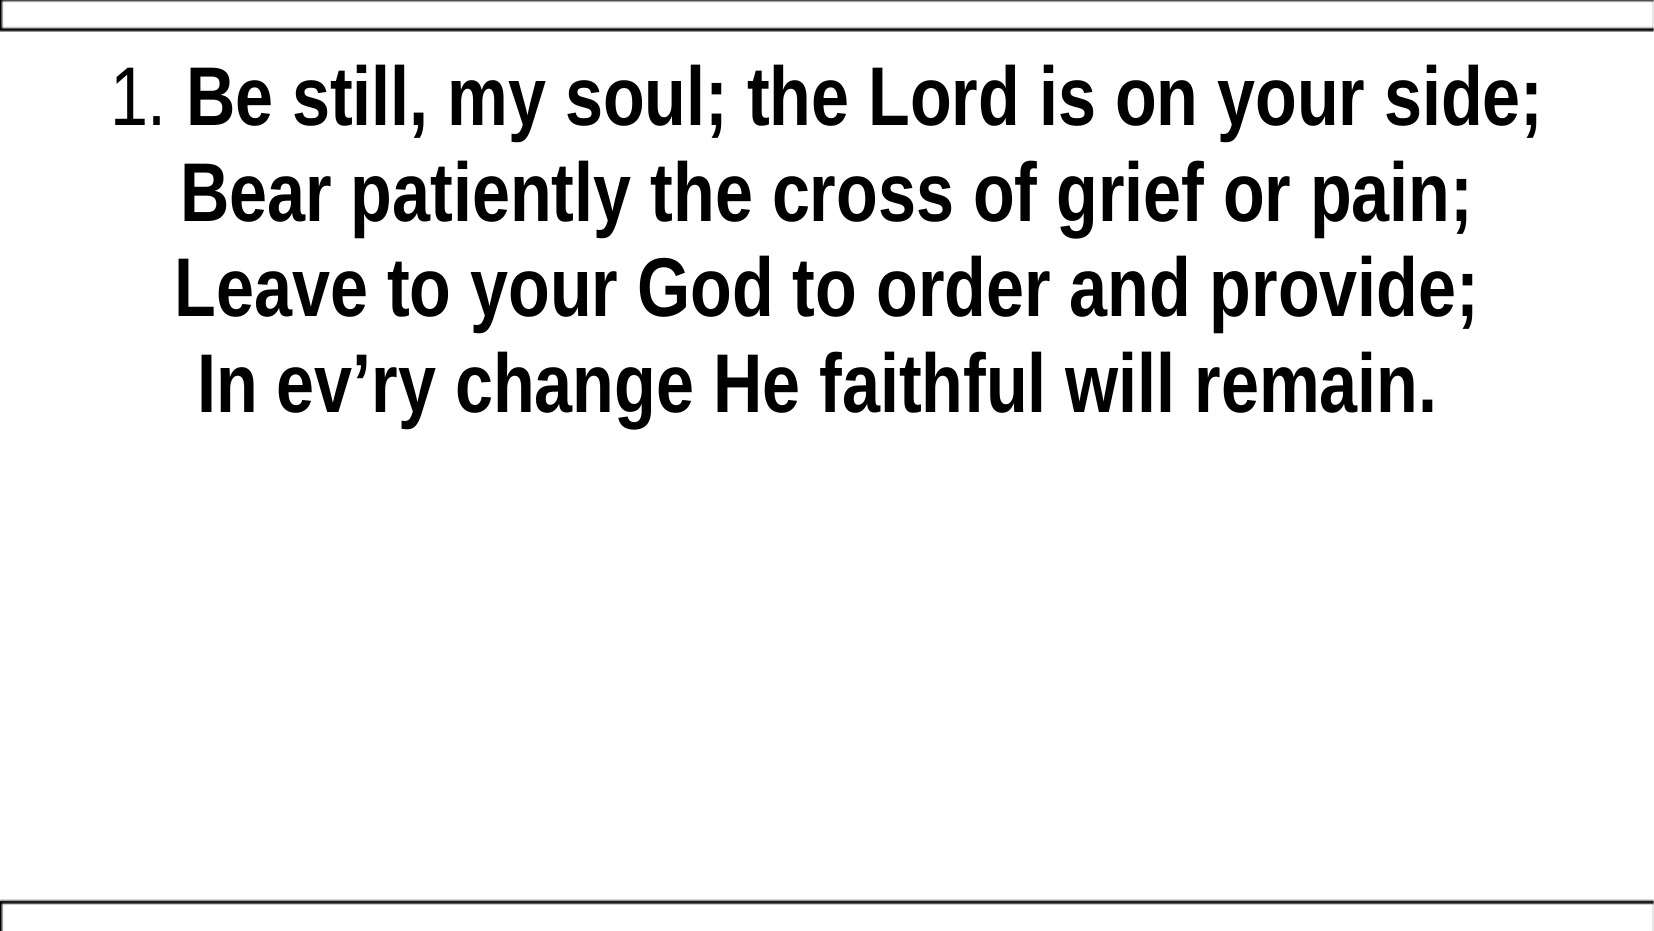

1. Be still, my soul; the Lord is on your side;
Bear patiently the cross of grief or pain;
Leave to your God to order and provide;
In ev’ry change He faithful will remain.